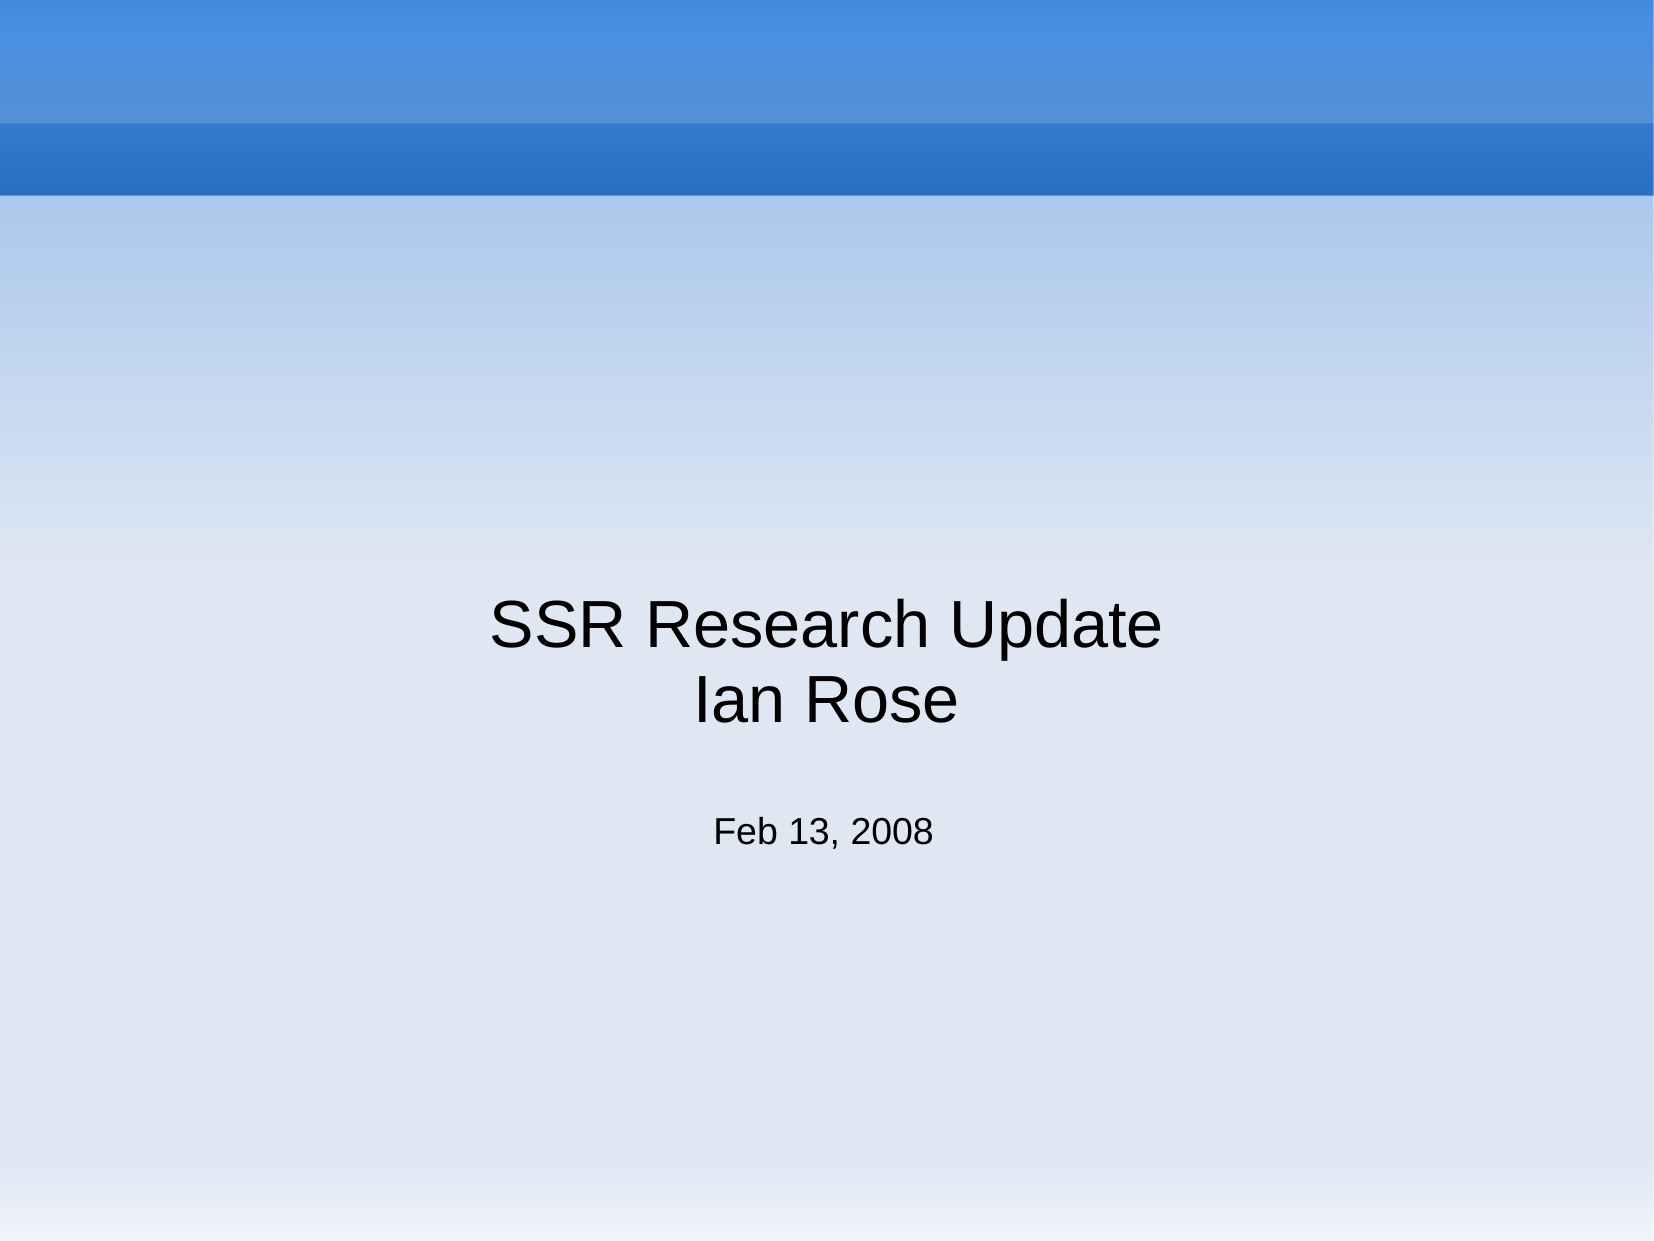

#
SSR Research Update
Ian Rose
Feb 13, 2008